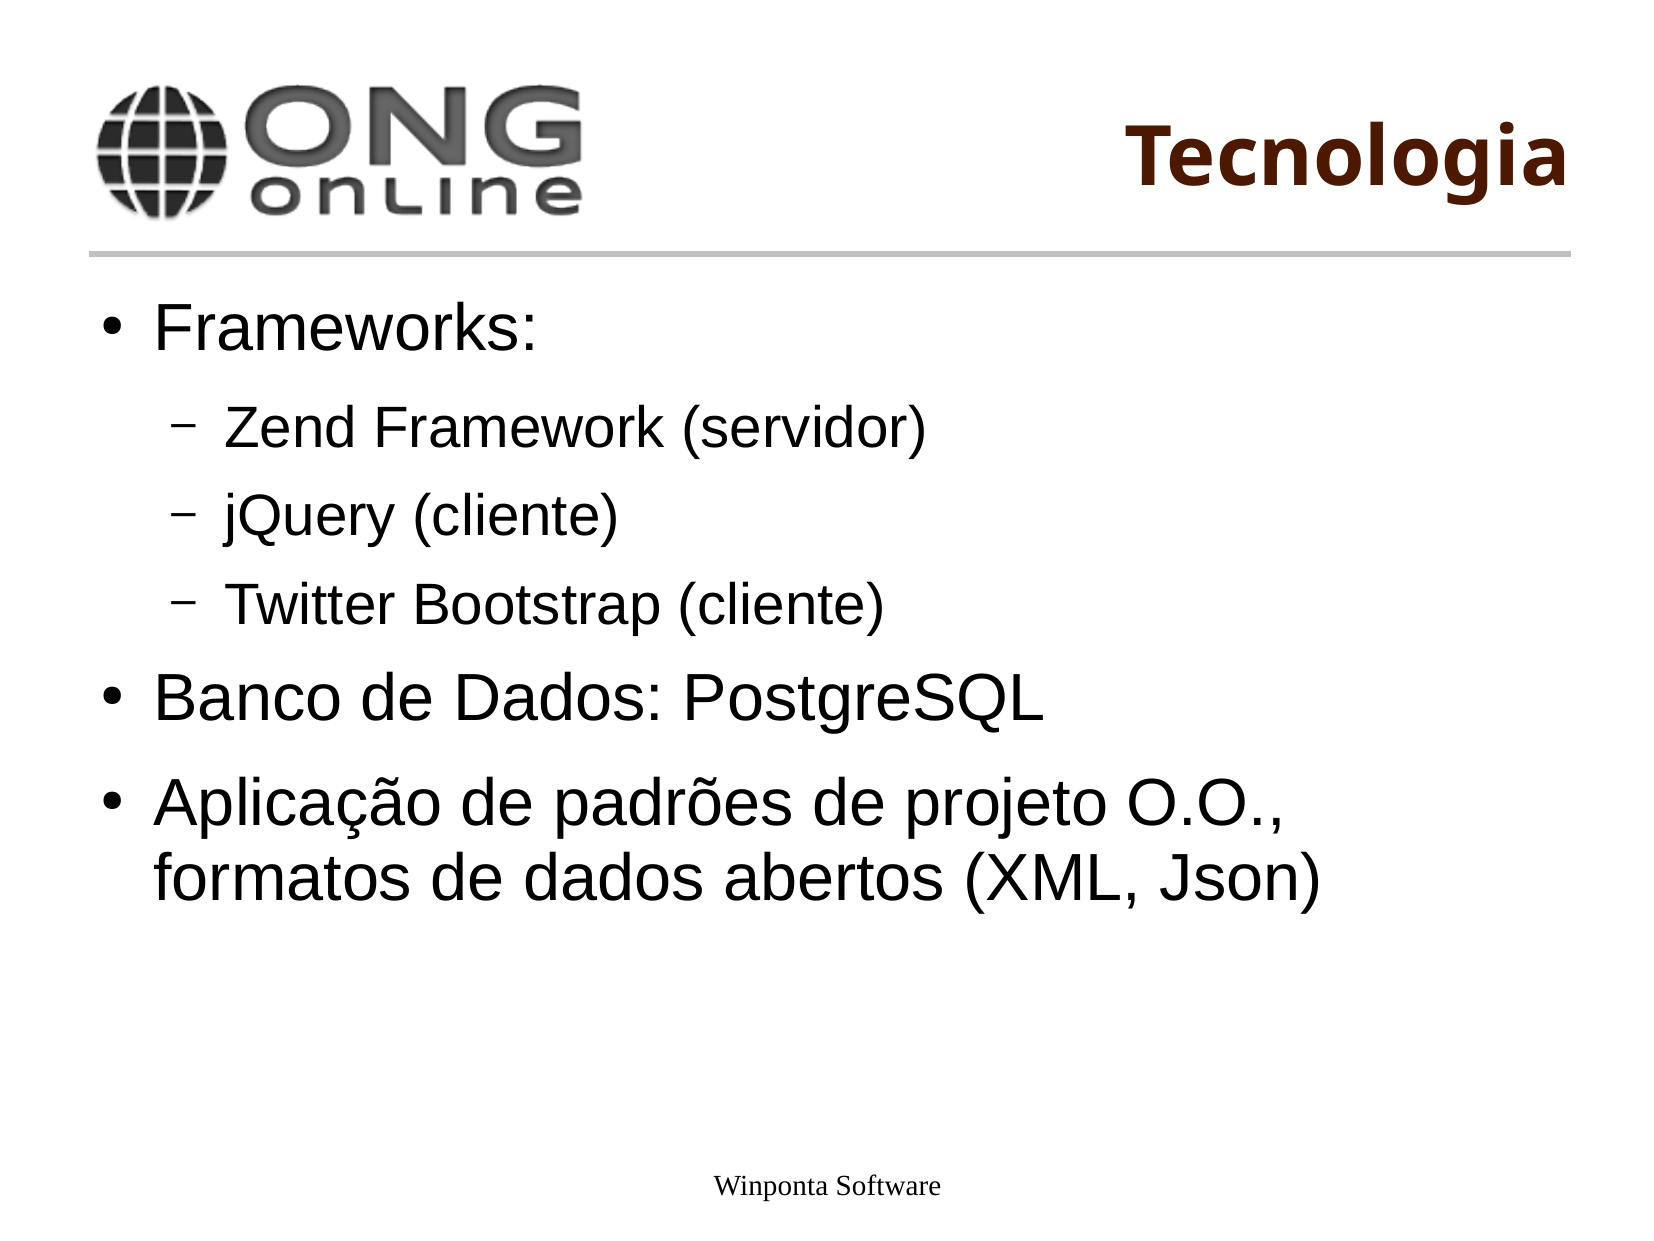

# Tecnologia
Frameworks:
Zend Framework (servidor)
jQuery (cliente)
Twitter Bootstrap (cliente)
Banco de Dados: PostgreSQL
Aplicação de padrões de projeto O.O., formatos de dados abertos (XML, Json)